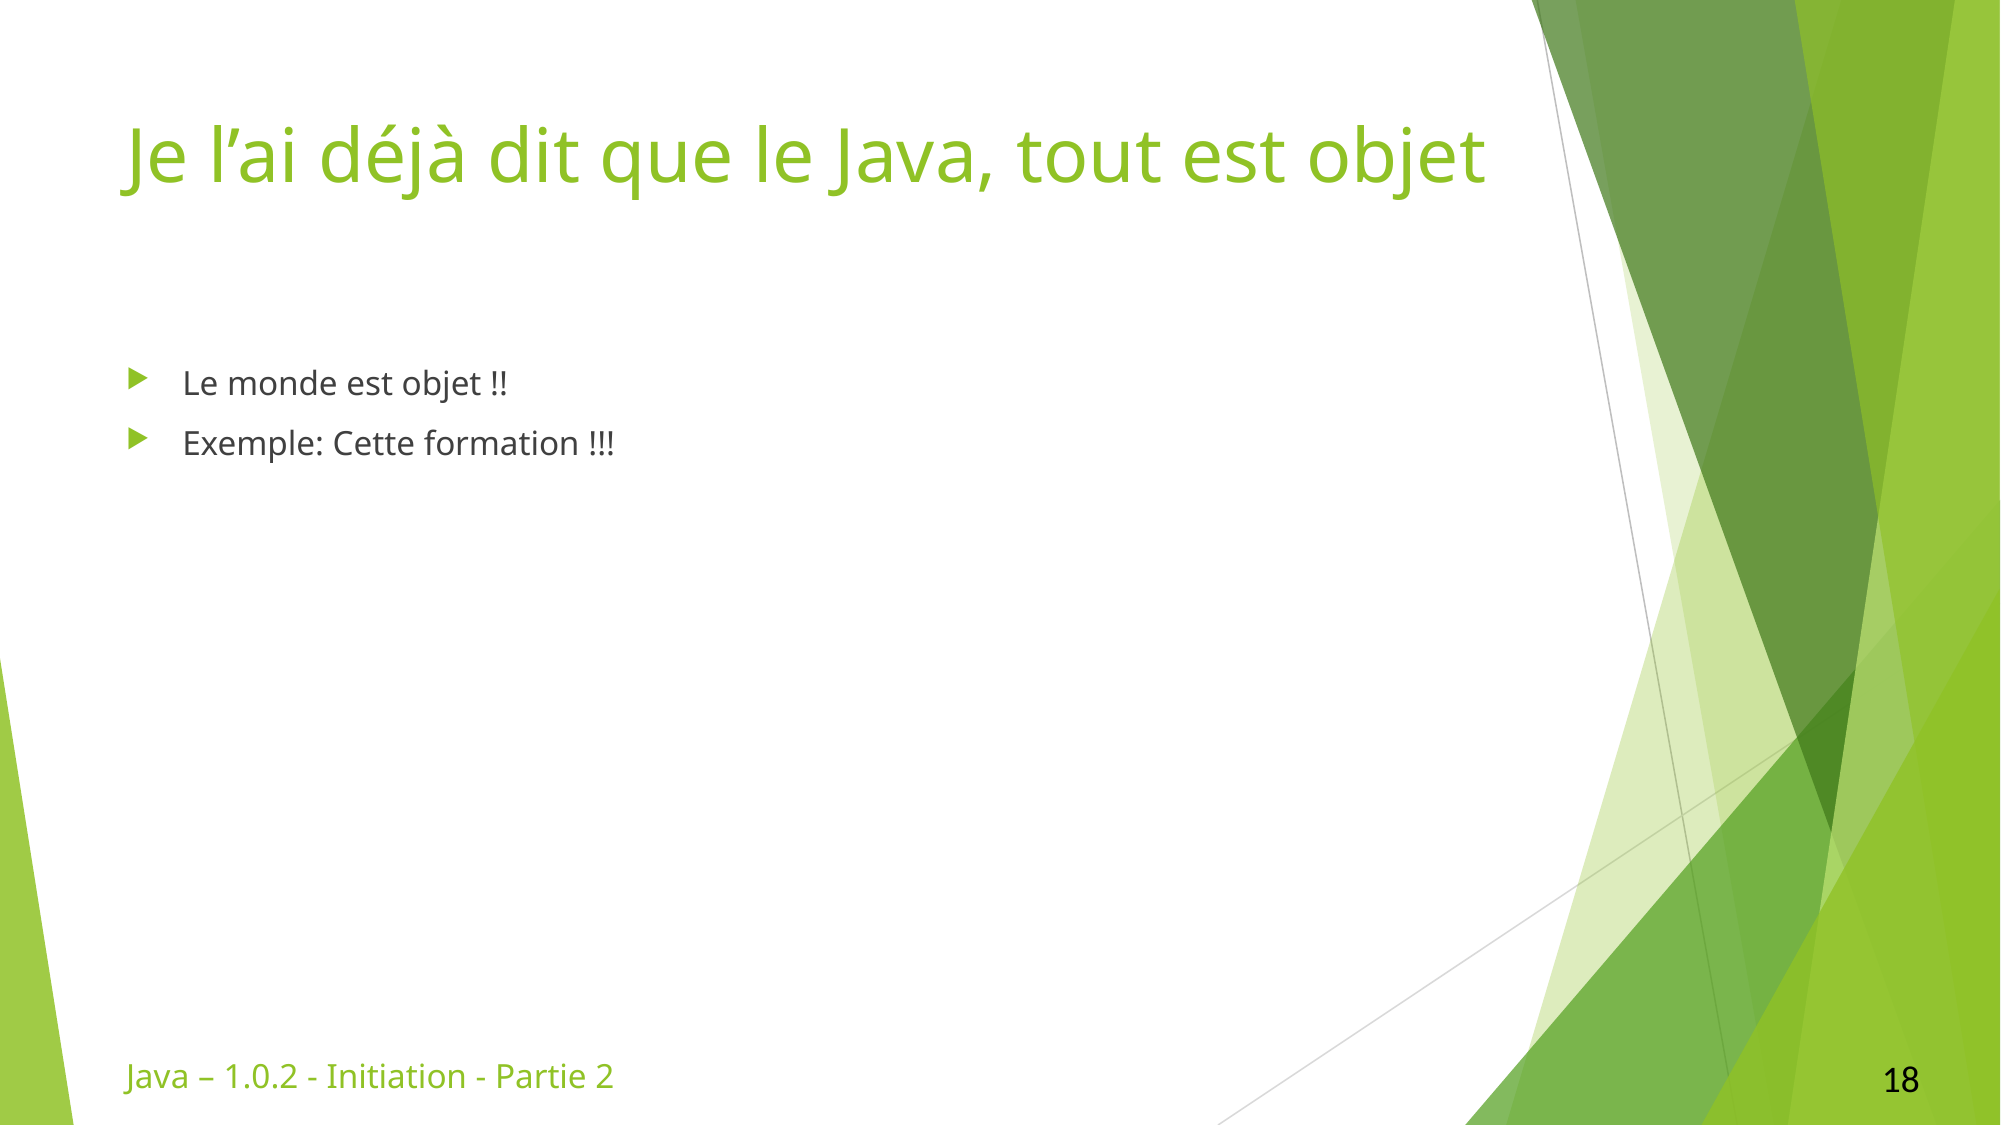

# Je l’ai déjà dit que le Java, tout est objet
Le monde est objet !!
Exemple: Cette formation !!!
Java – 1.0.2 - Initiation - Partie 2